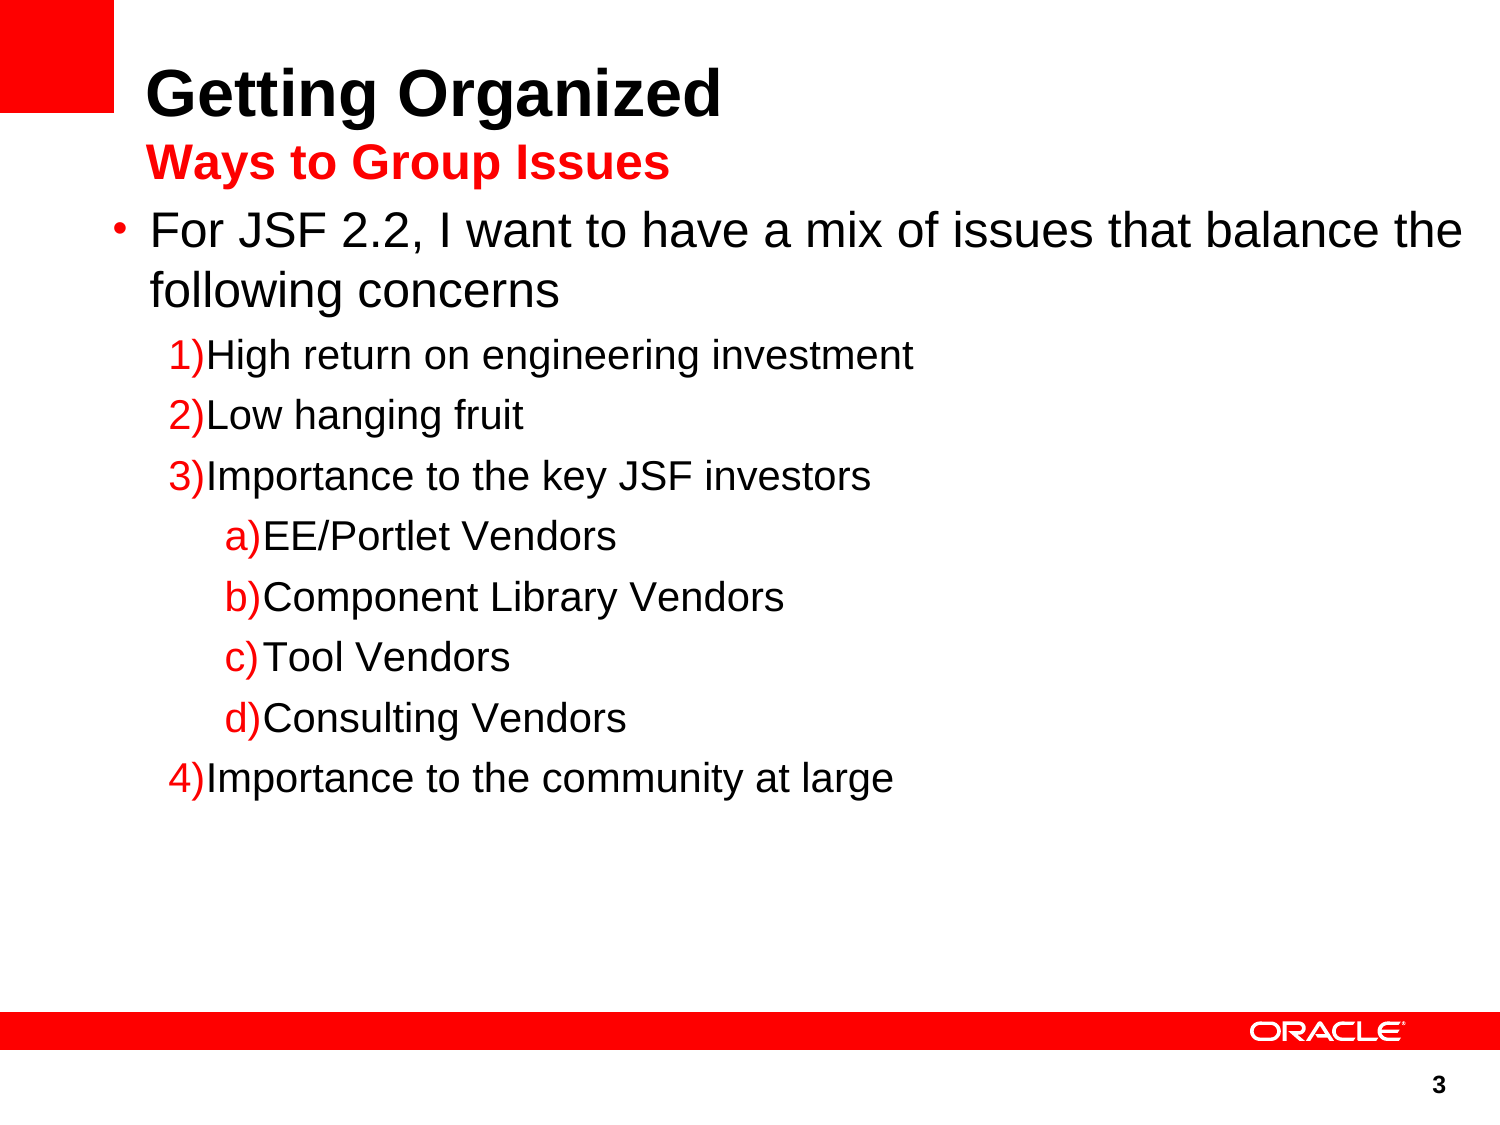

# Getting Organized Ways to Group Issues
For JSF 2.2, I want to have a mix of issues that balance the following concerns
High return on engineering investment
Low hanging fruit
Importance to the key JSF investors
EE/Portlet Vendors
Component Library Vendors
Tool Vendors
Consulting Vendors
Importance to the community at large